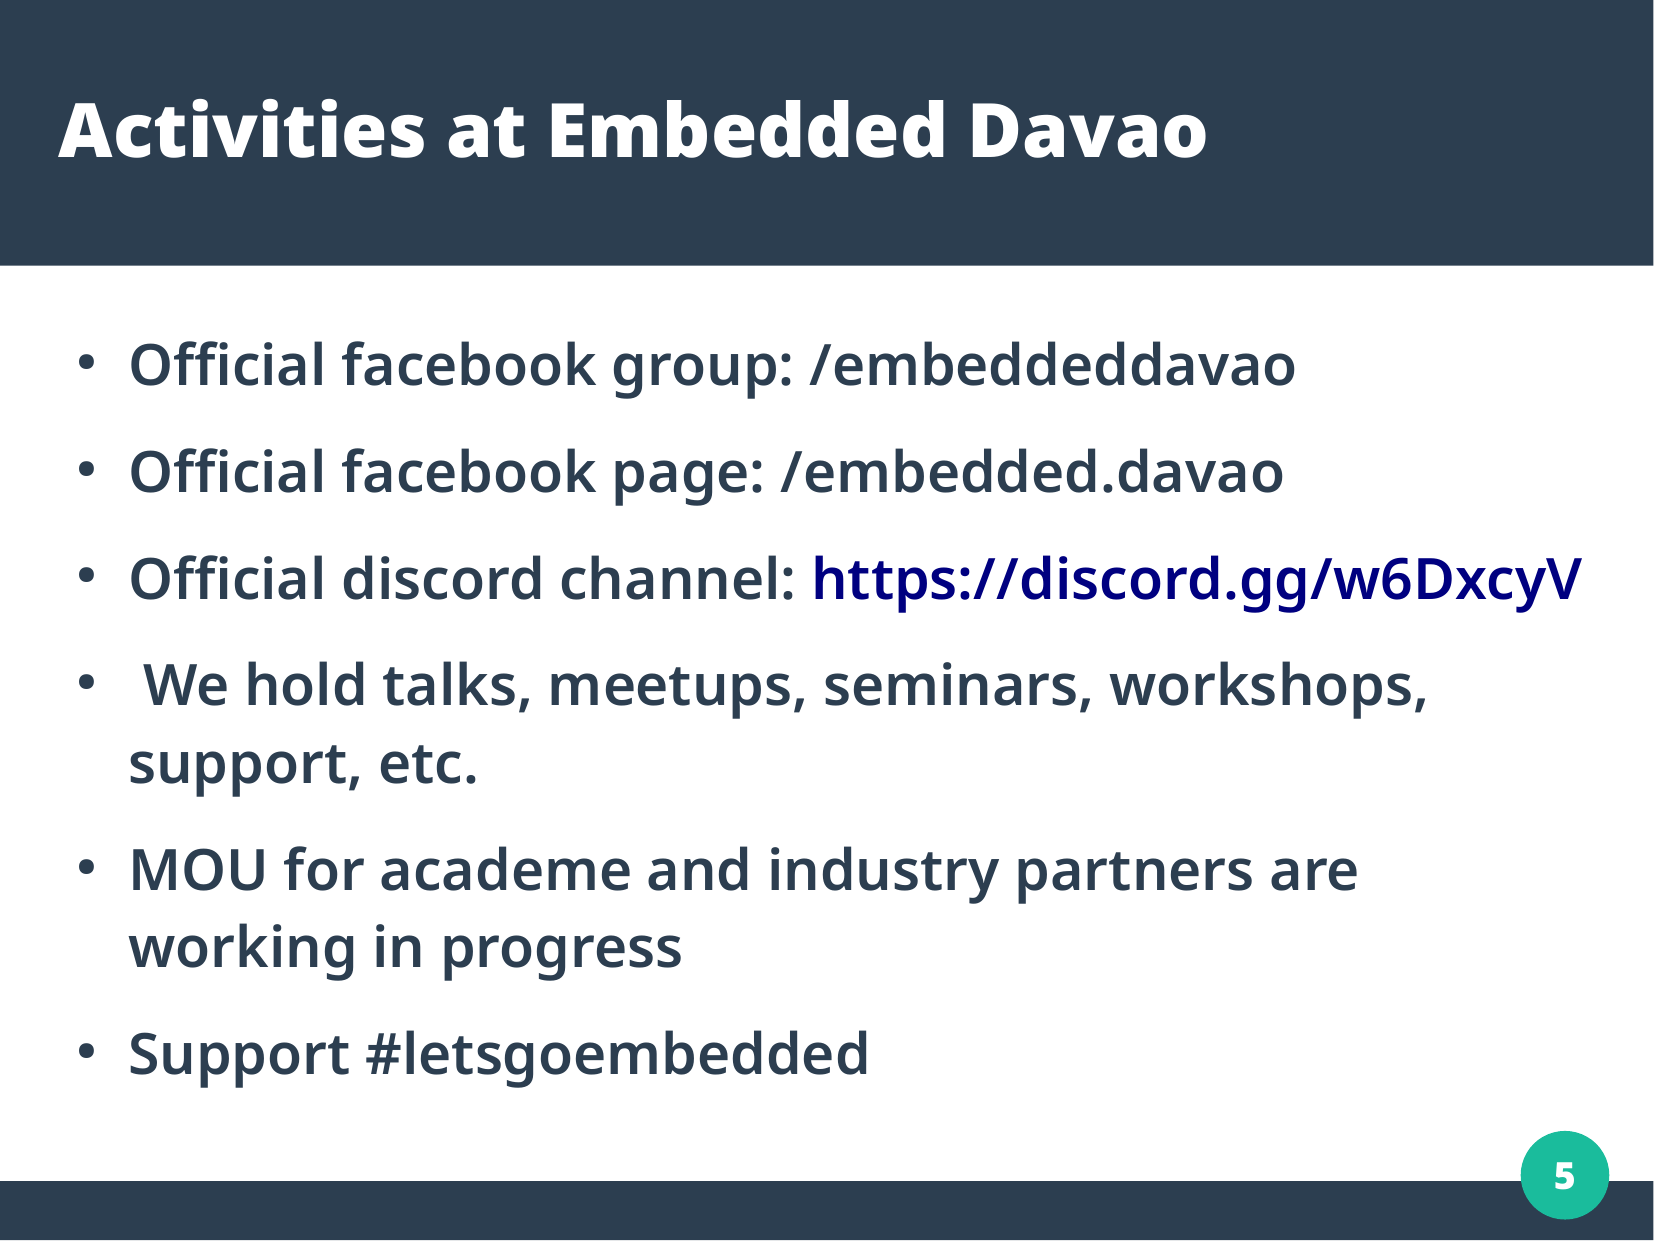

# Activities at Embedded Davao
Official facebook group: /embeddeddavao
Official facebook page: /embedded.davao
Official discord channel: https://discord.gg/w6DxcyV
 We hold talks, meetups, seminars, workshops, support, etc.
MOU for academe and industry partners are working in progress
Support #letsgoembedded
5